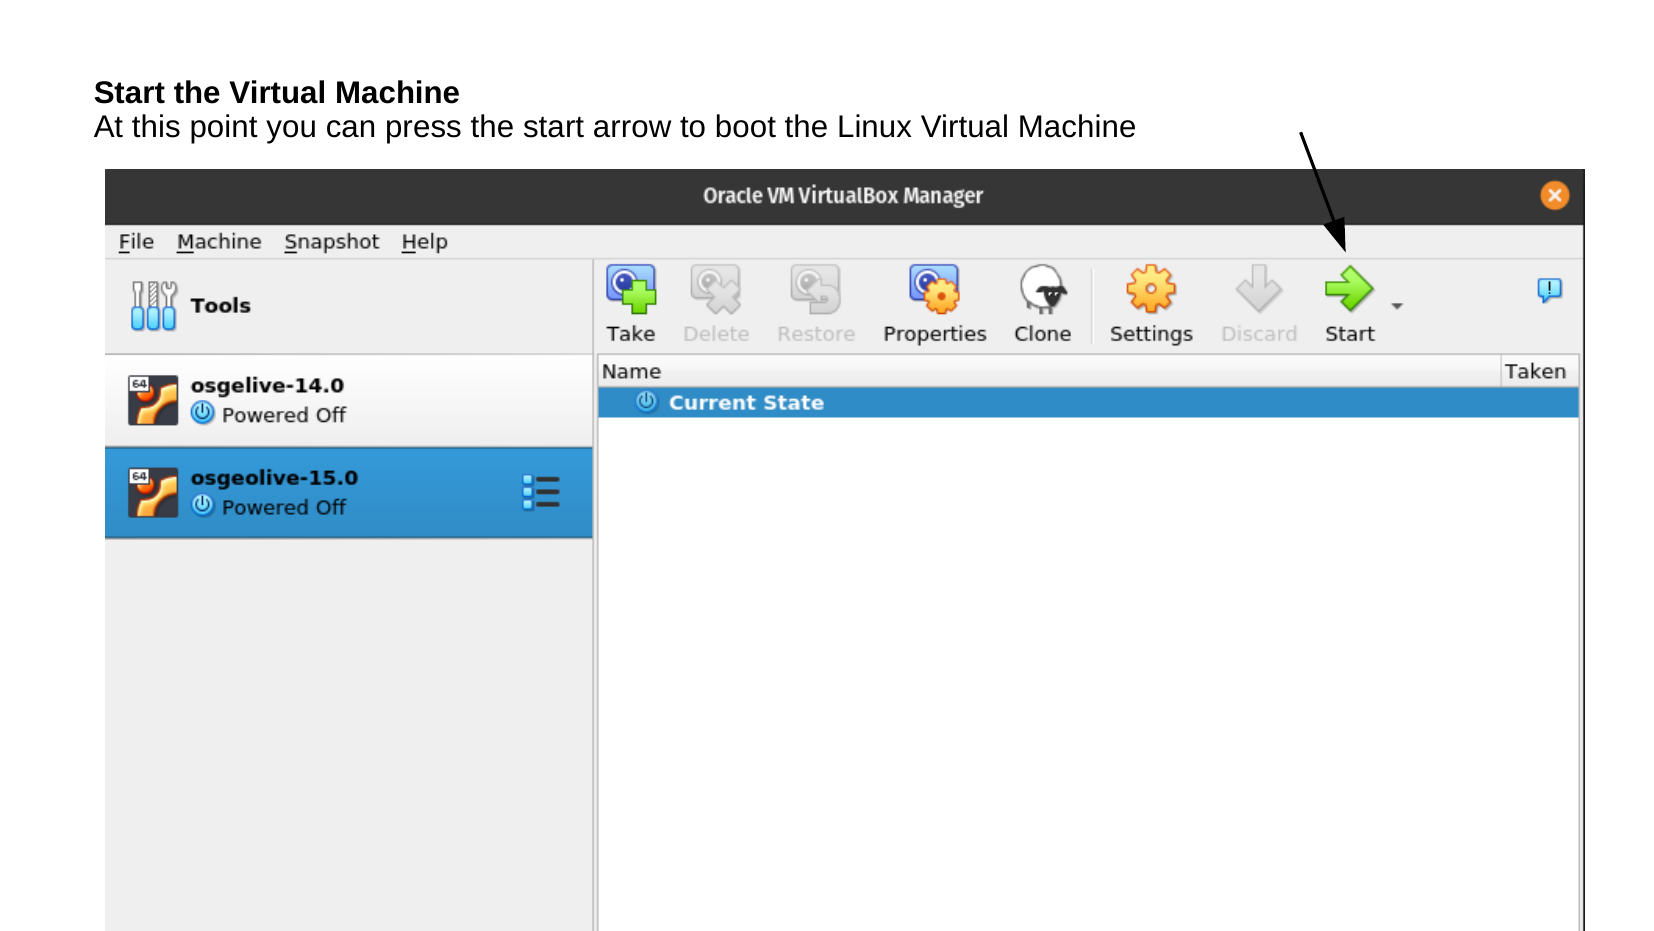

Start the Virtual Machine
At this point you can press the start arrow to boot the Linux Virtual Machine